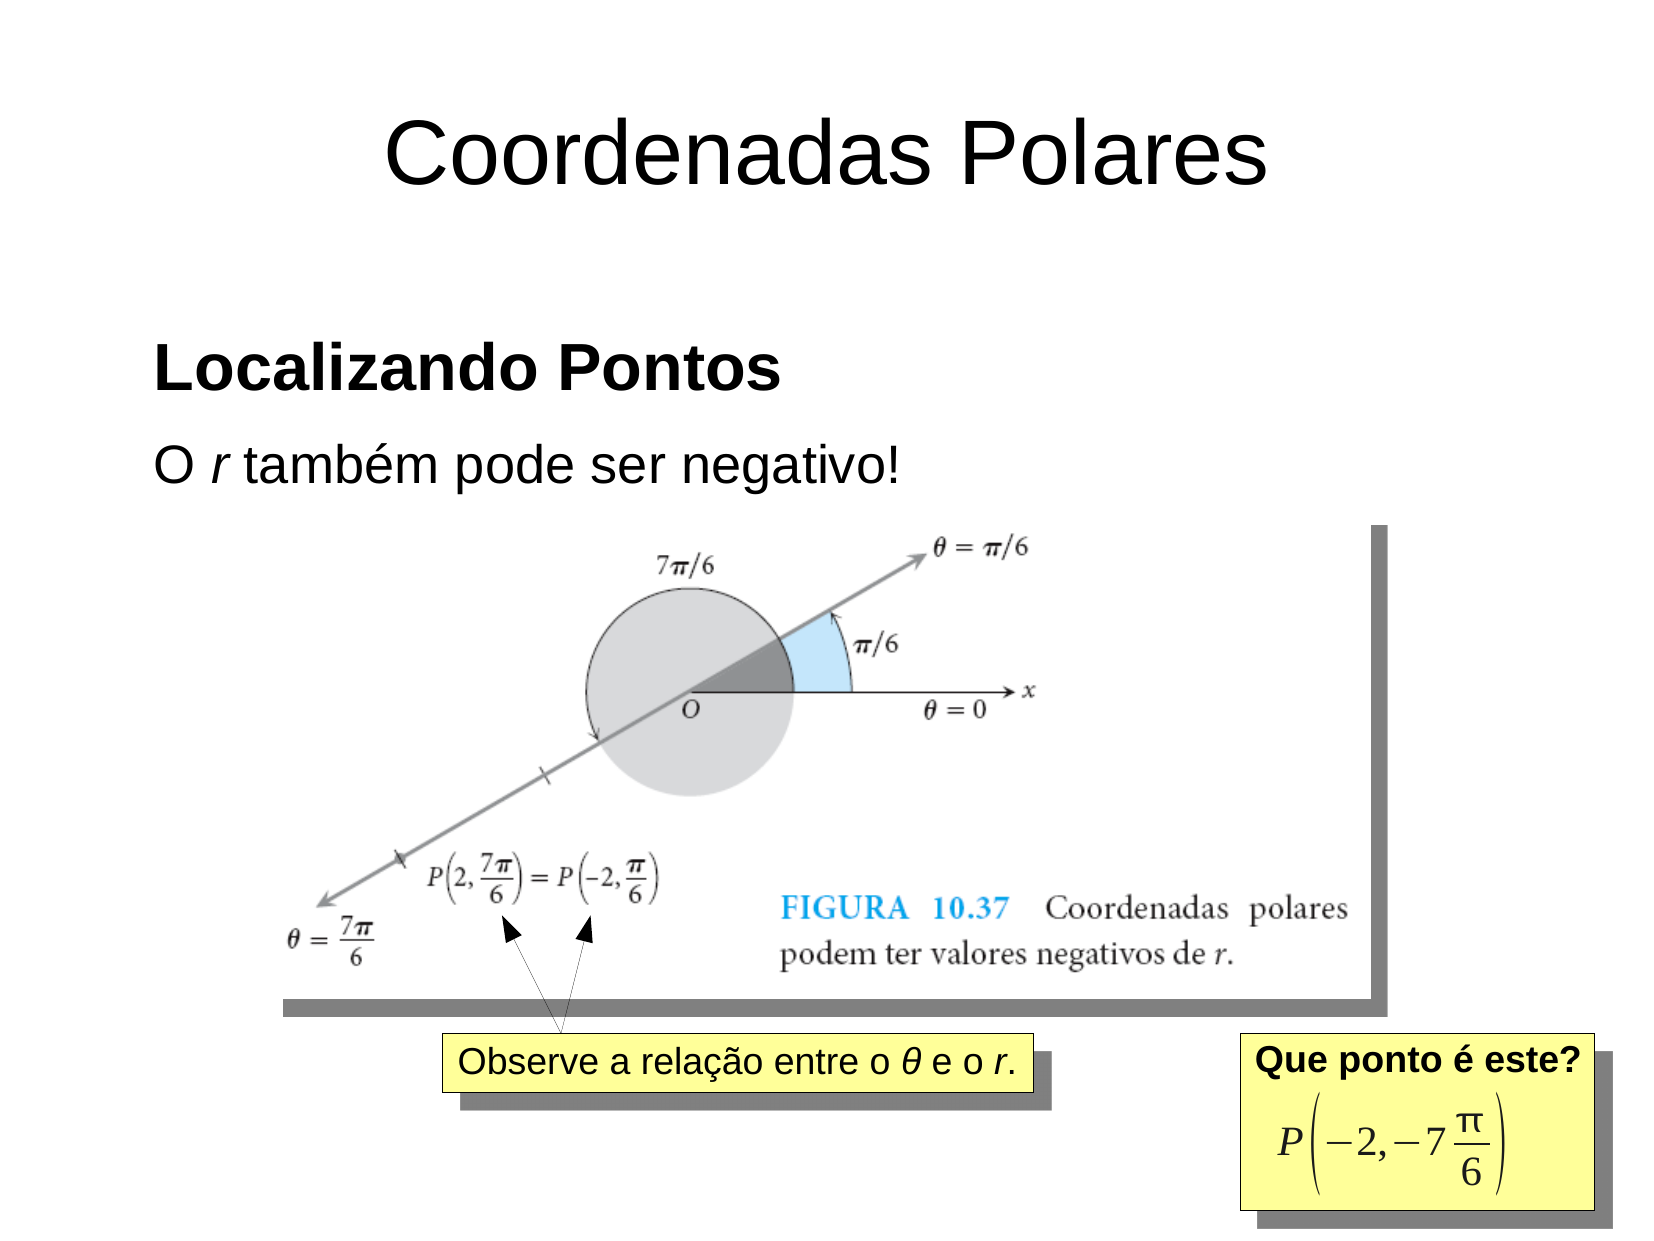

# Coordenadas Polares
Coordenadas Polares
Localizando Pontos
O r também pode ser negativo!
Que ponto é este?
Observe a relação entre o θ e o r.